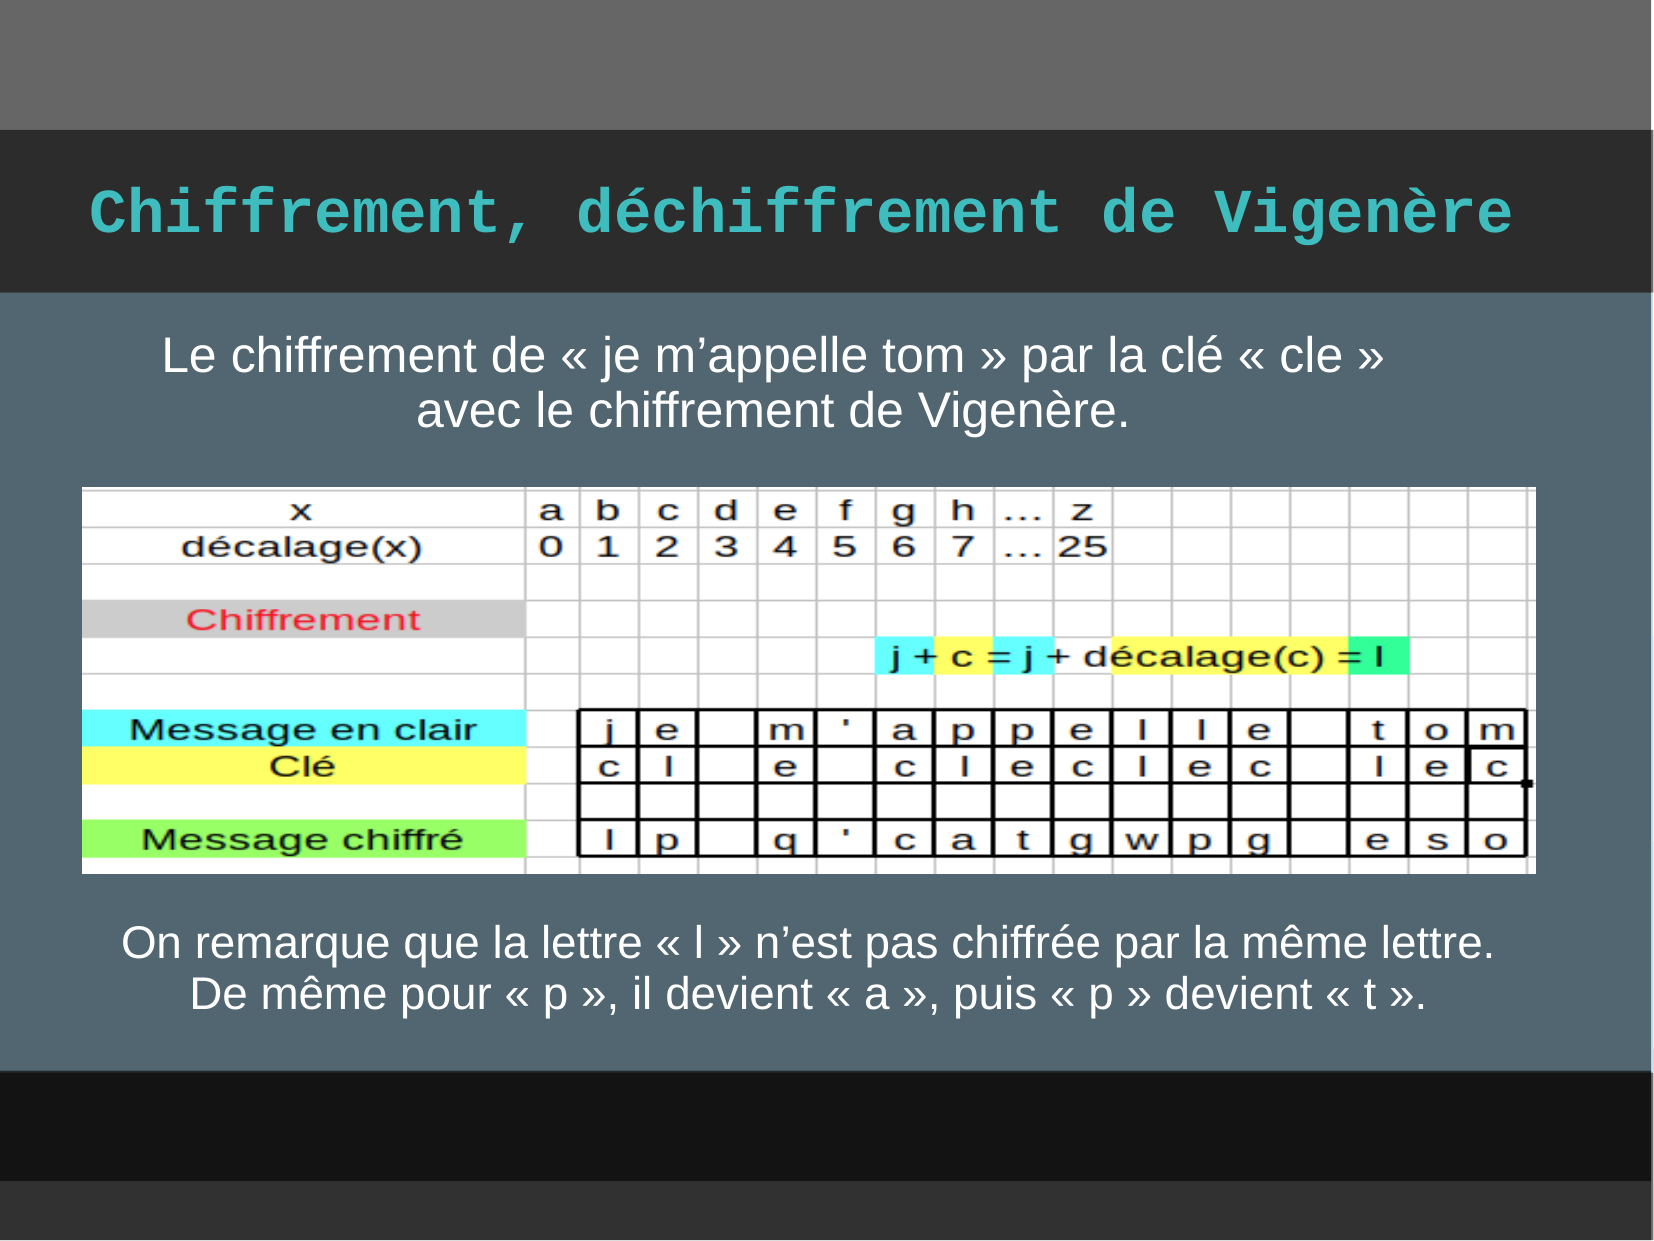

# Chiffrement, déchiffrement de Vigenère
Le chiffrement de « je m’appelle tom » par la clé « cle » avec le chiffrement de Vigenère.
On remarque que la lettre « l » n’est pas chiffrée par la même lettre.
De même pour « p », il devient « a », puis « p » devient « t ».
7